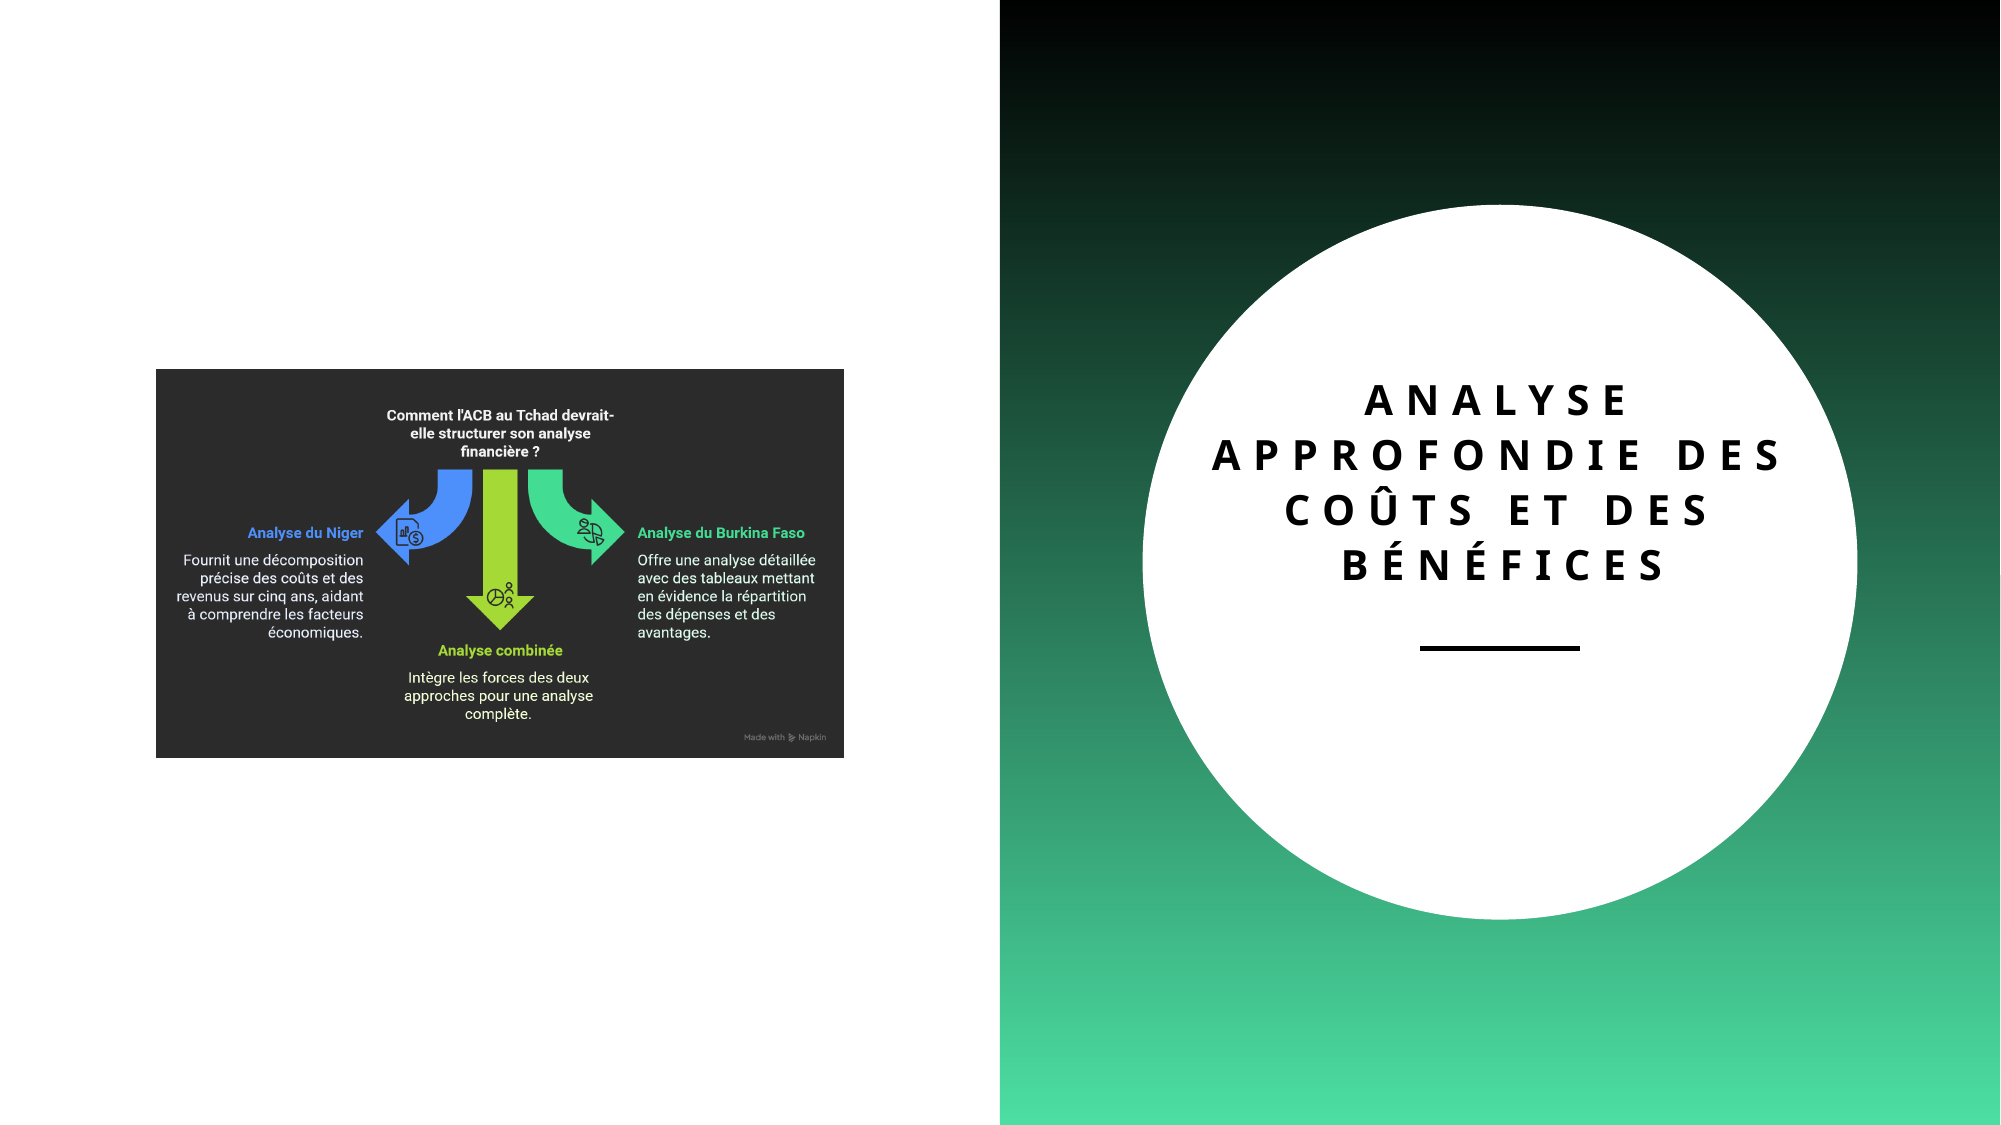

# Analyse approfondie des coûts et des bénéfices